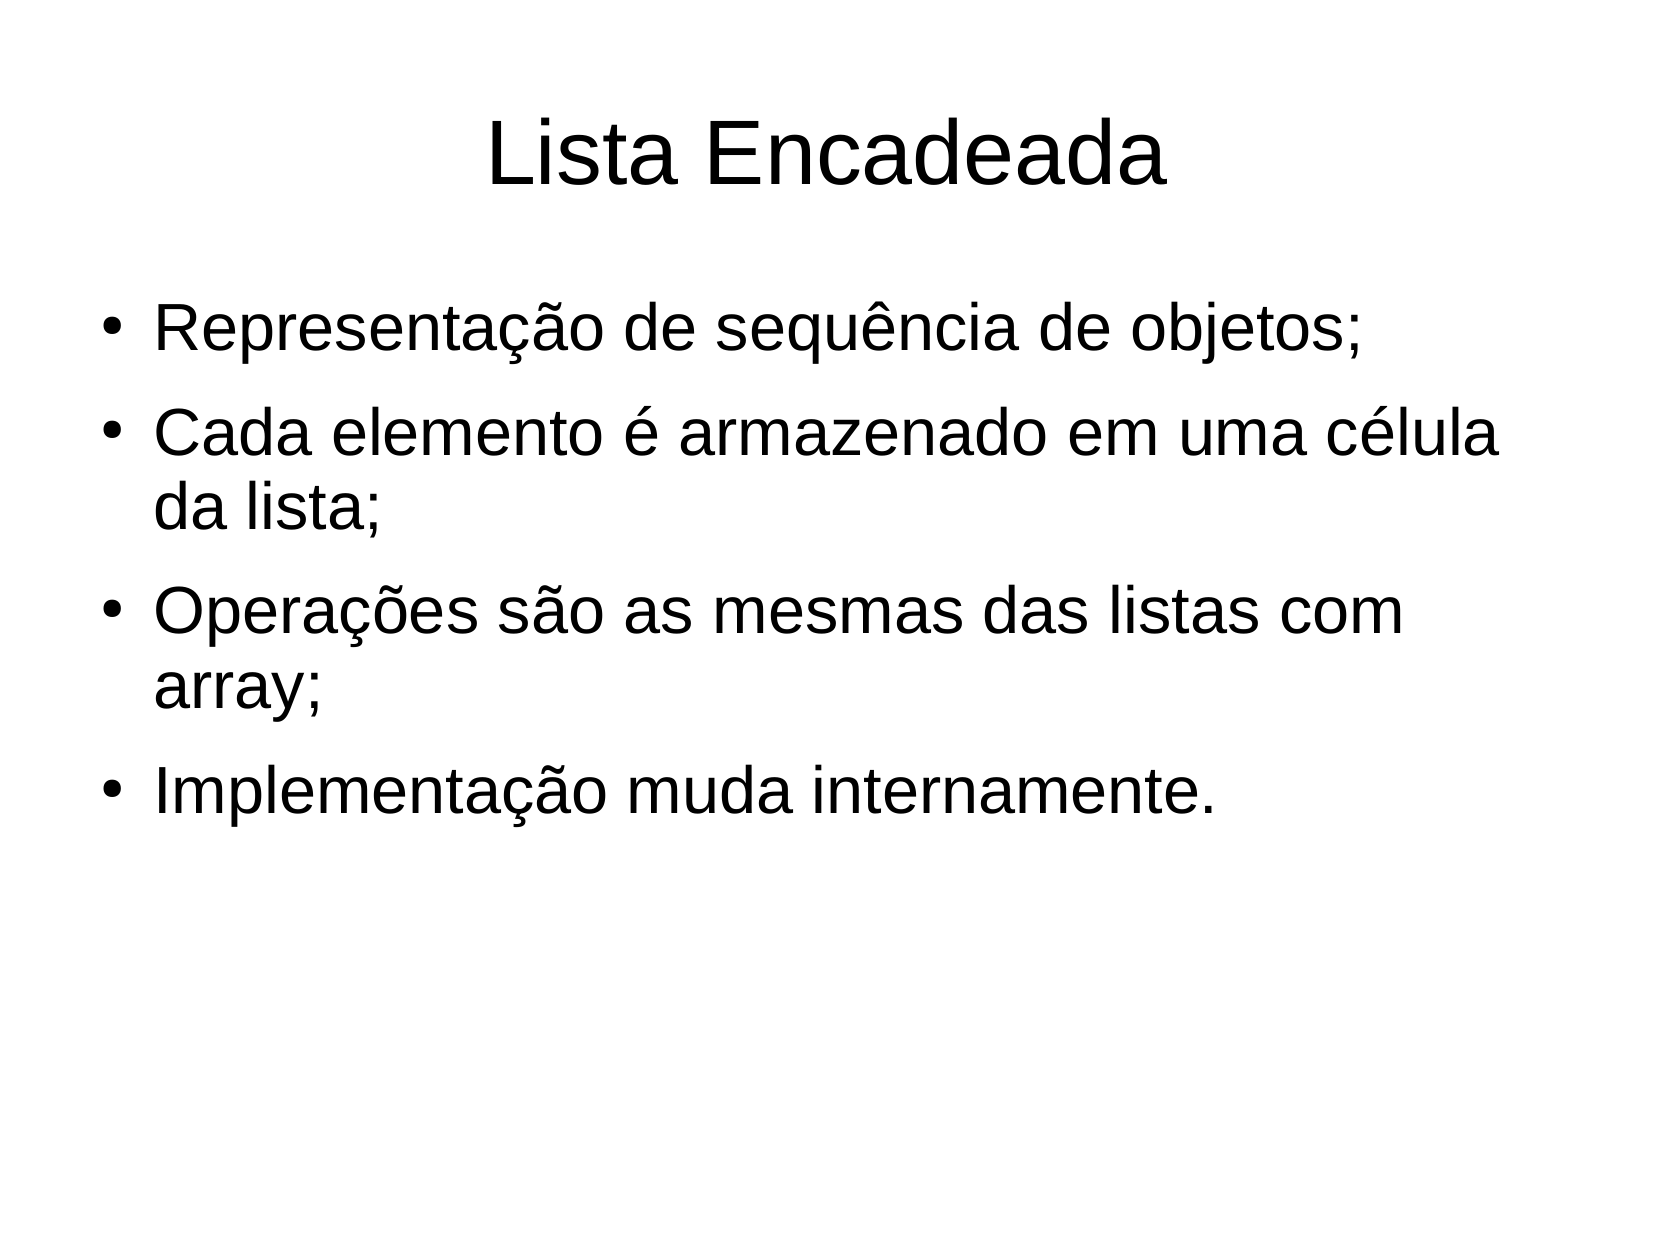

# Lista Encadeada
Representação de sequência de objetos;
Cada elemento é armazenado em uma célula da lista;
Operações são as mesmas das listas com array;
Implementação muda internamente.